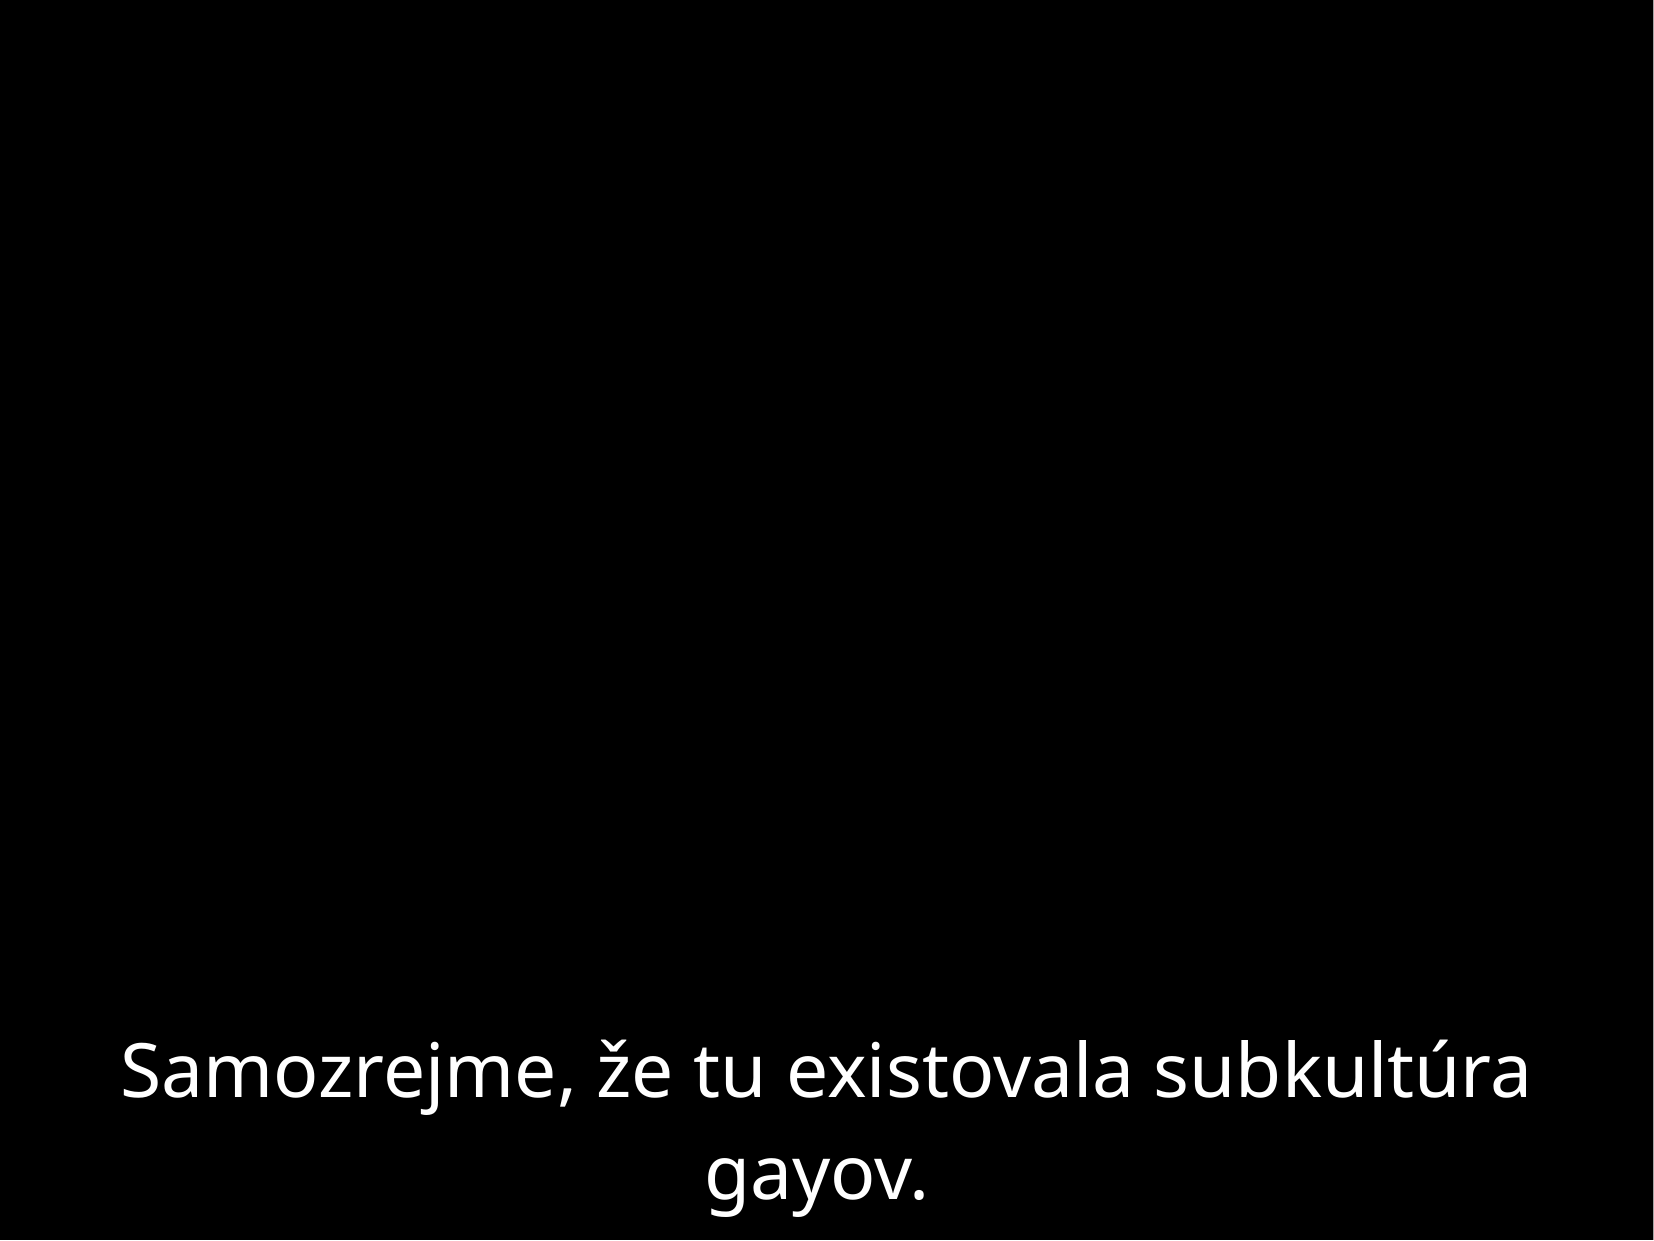

# Samozrejme, že tu existovala subkultúra gayov.